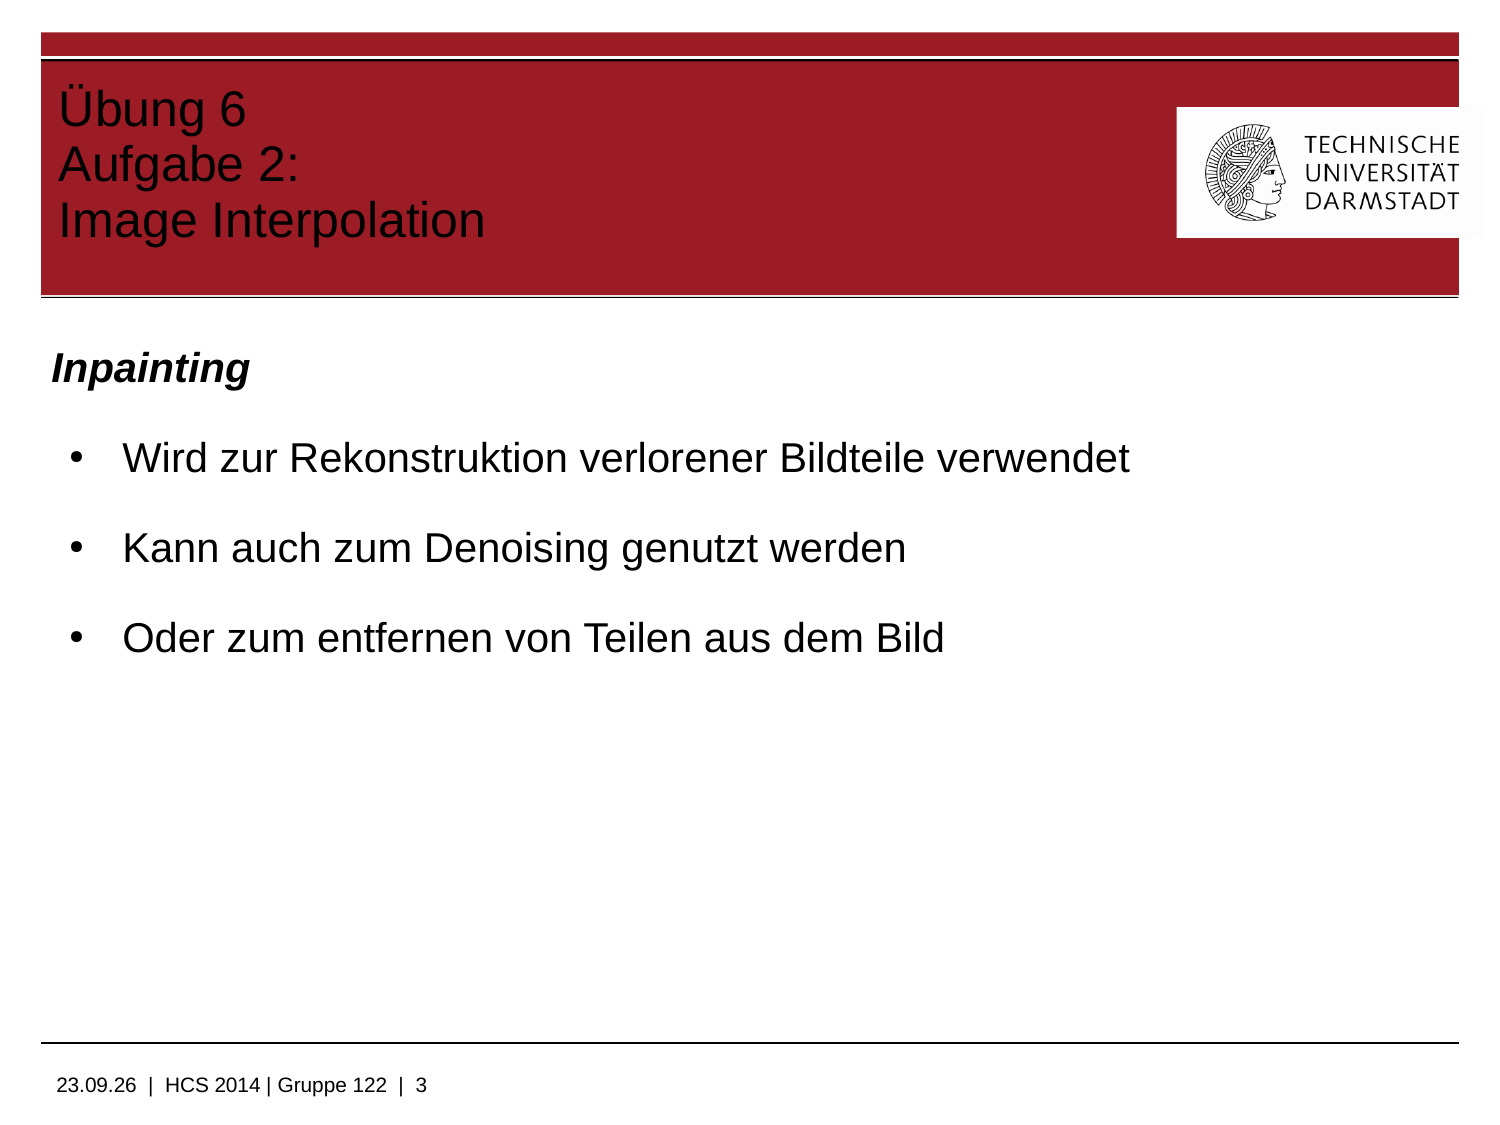

# Übung 6 Aufgabe 2: Image Interpolation
Inpainting
Wird zur Rekonstruktion verlorener Bildteile verwendet
Kann auch zum Denoising genutzt werden
Oder zum entfernen von Teilen aus dem Bild